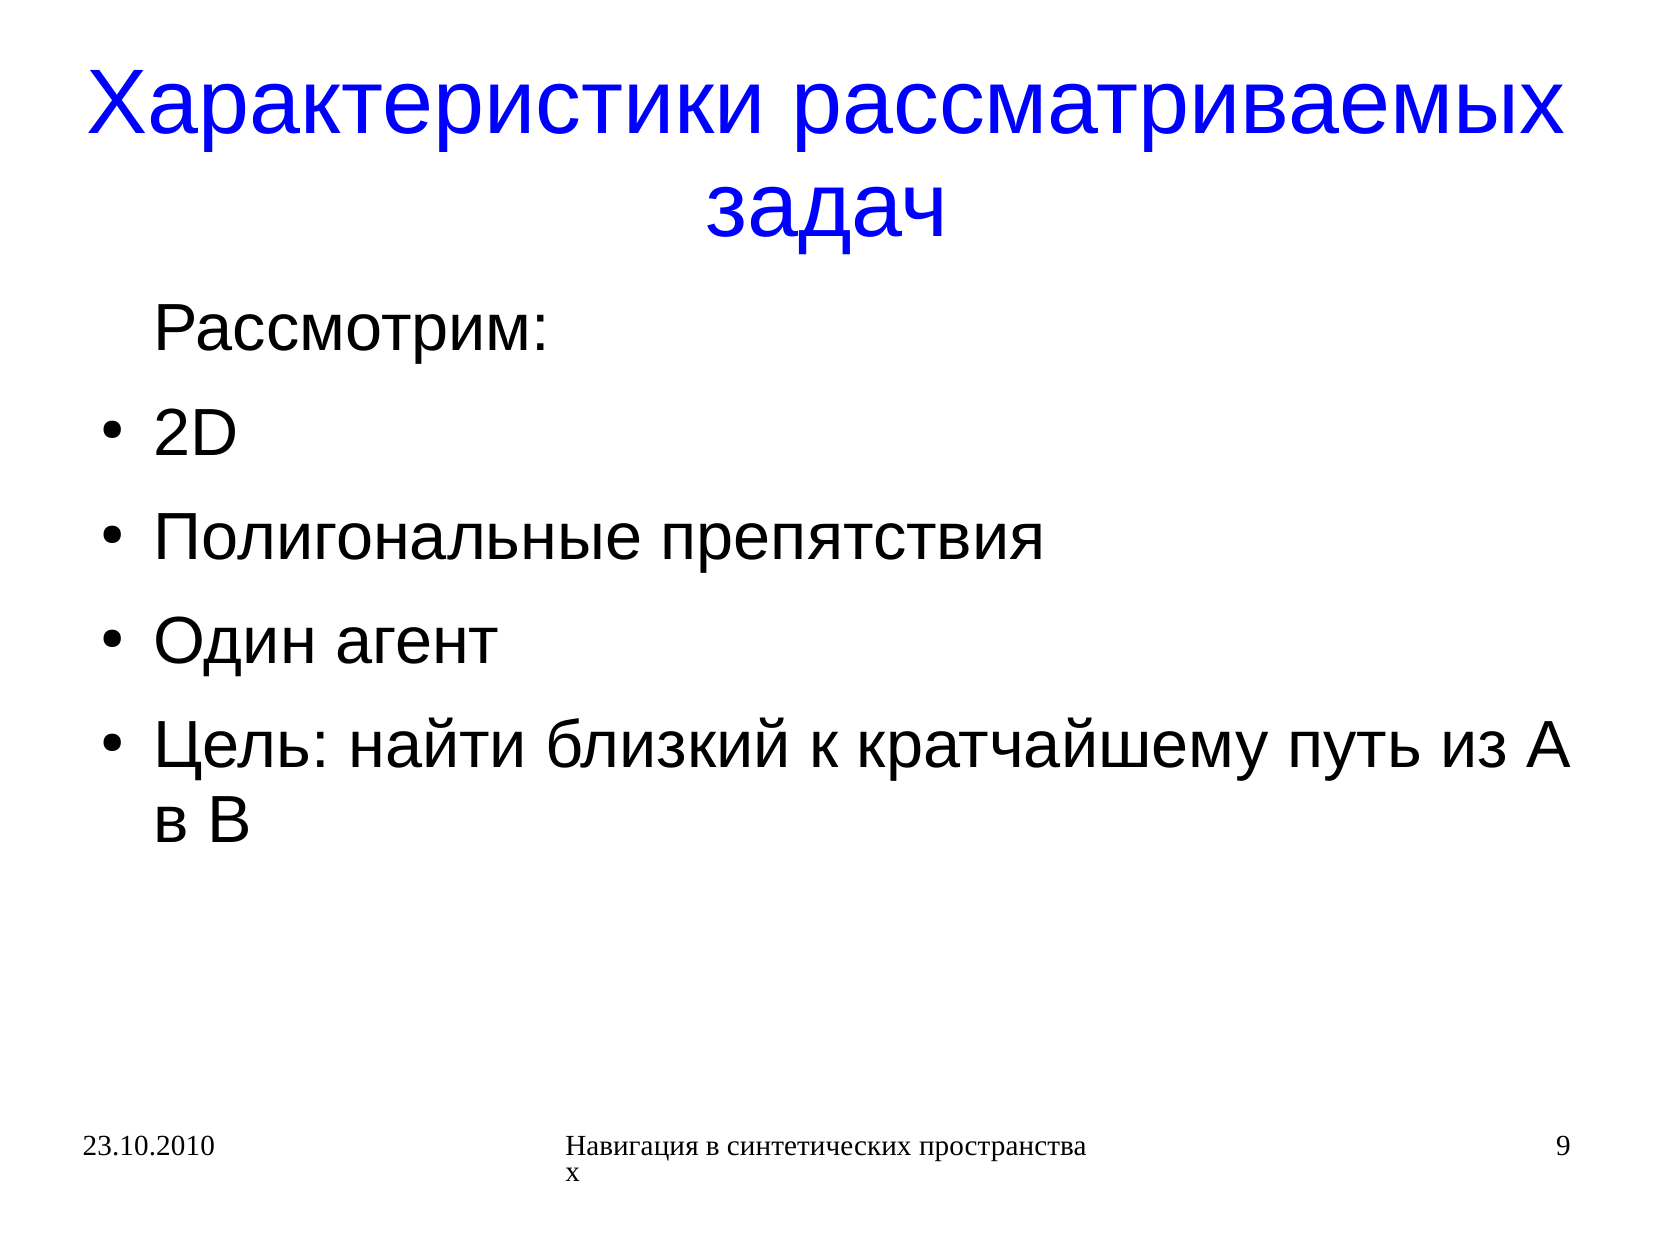

# Характеристики рассматриваемых задач
Рассмотрим:
2D
Полигональные препятствия
Один агент
Цель: найти близкий к кратчайшему путь из A в B
23.10.2010
Навигация в синтетических пространствах
9